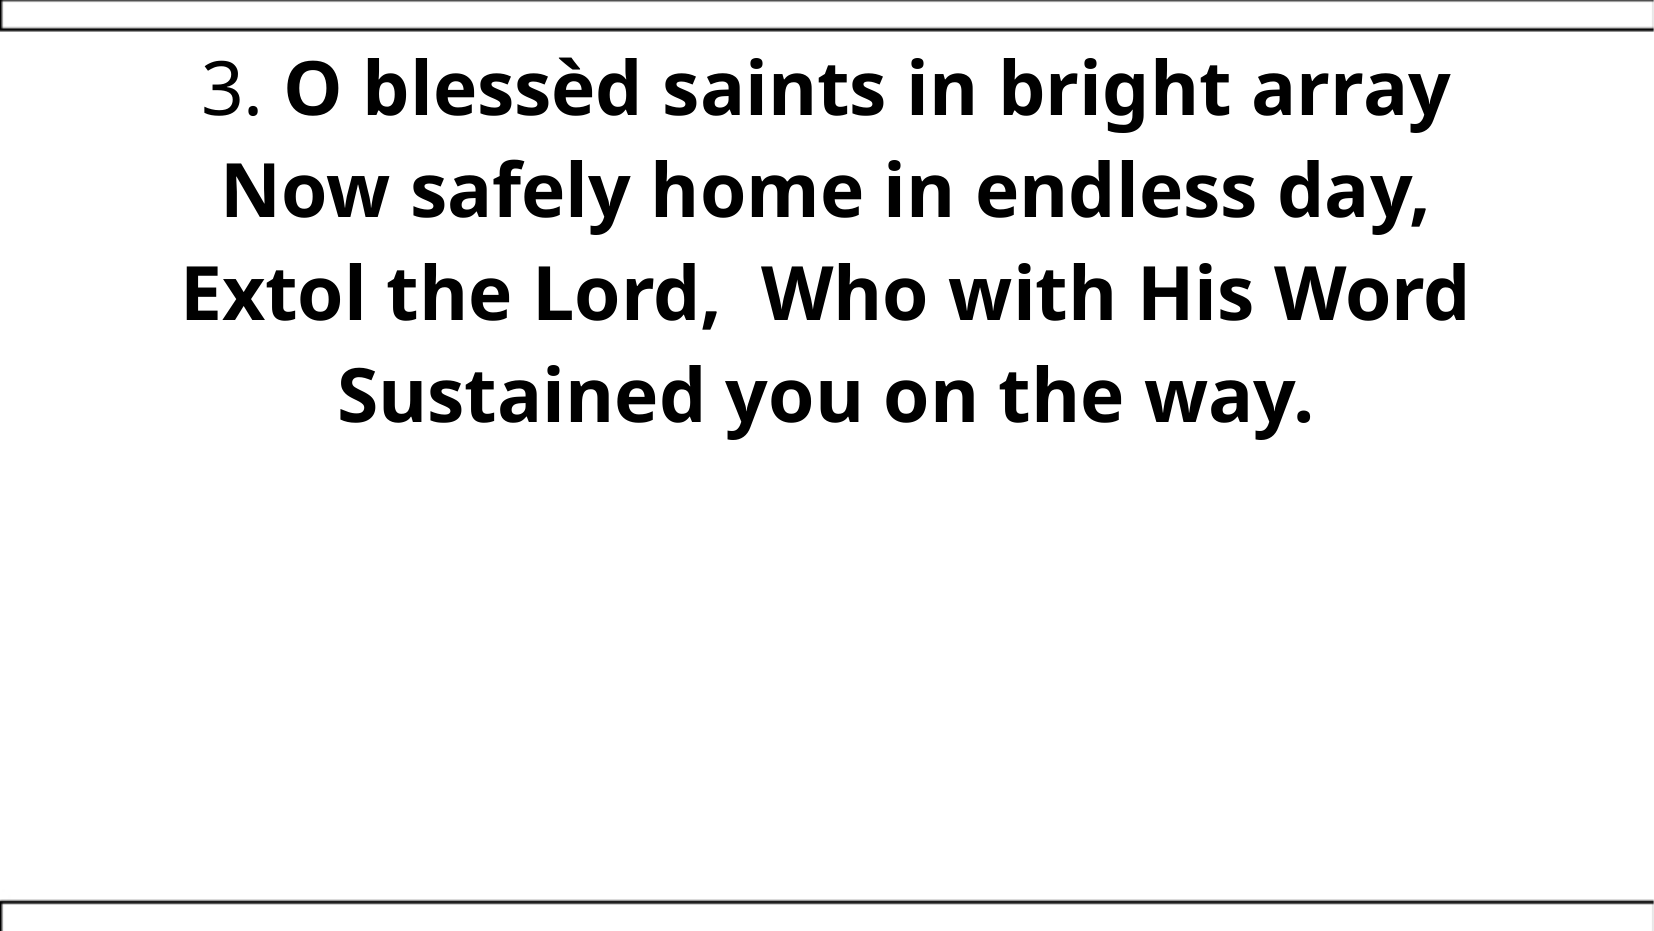

# 3. O blessèd saints in bright array Now safely home in endless day, Extol the Lord, Who with His Word Sustained you on the way.